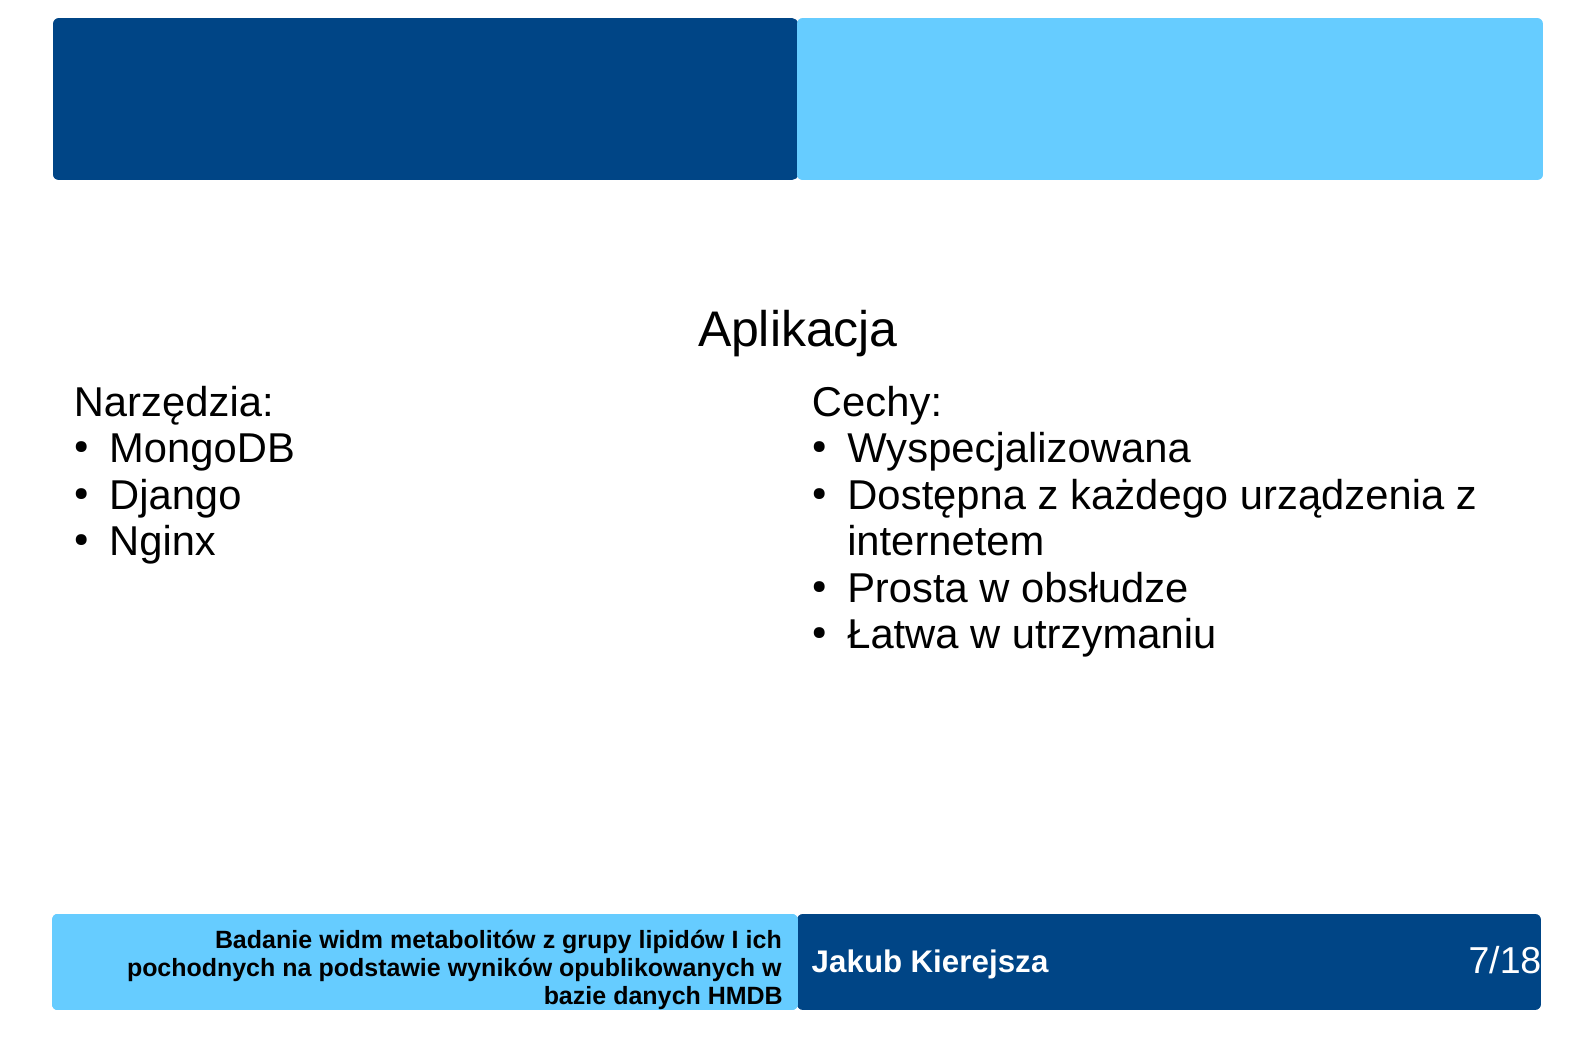

# Aplikacja
| Narzędzia: MongoDB Django Nginx | Cechy: Wyspecjalizowana Dostępna z każdego urządzenia z internetem Prosta w obsłudze Łatwa w utrzymaniu |
| --- | --- |
Wieloagentowy system wyboru miejsca spotkań na urządzenia mobilne
Jakub Kierejsza
Badanie widm metabolitów z grupy lipidów I ich pochodnych na podstawie wyników opublikowanych w bazie danych HMDB